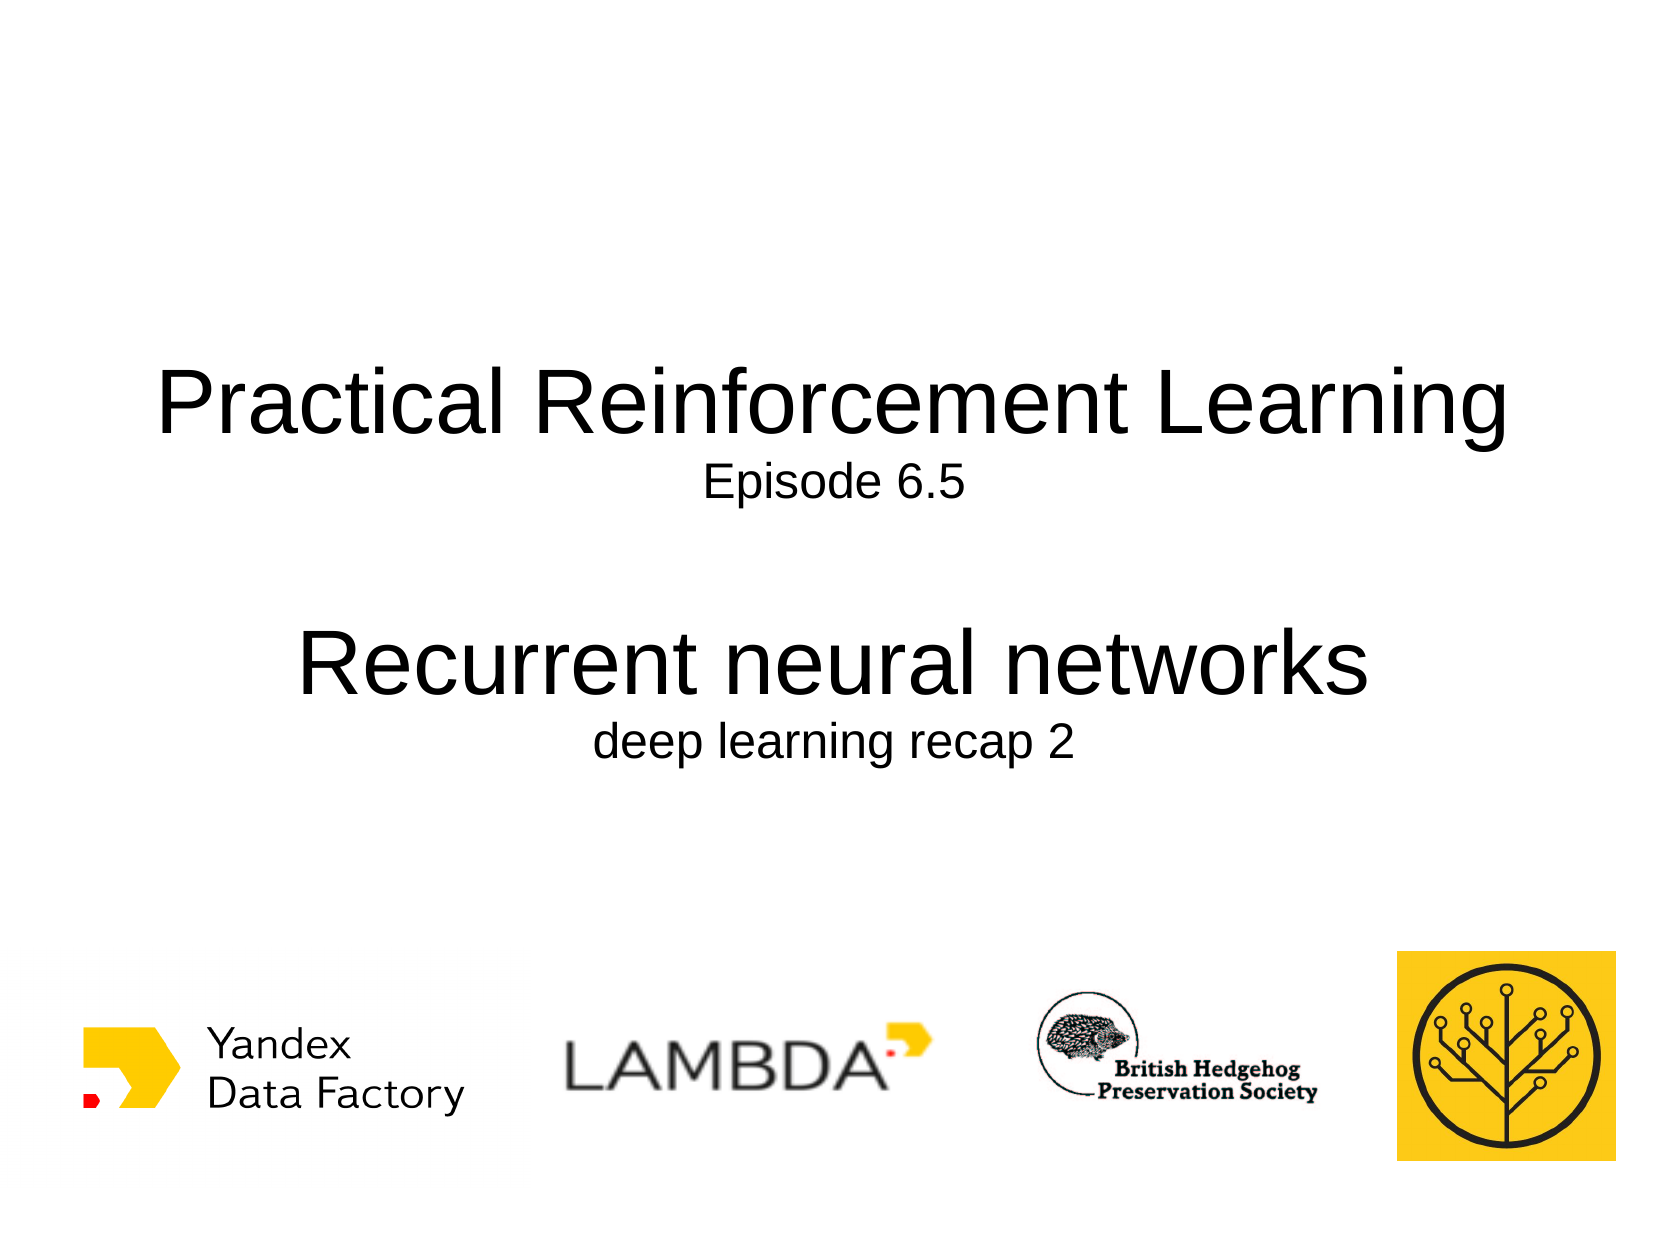

# Practical Reinforcement Learning Episode 6.5 Recurrent neural networks deep learning recap 2
1